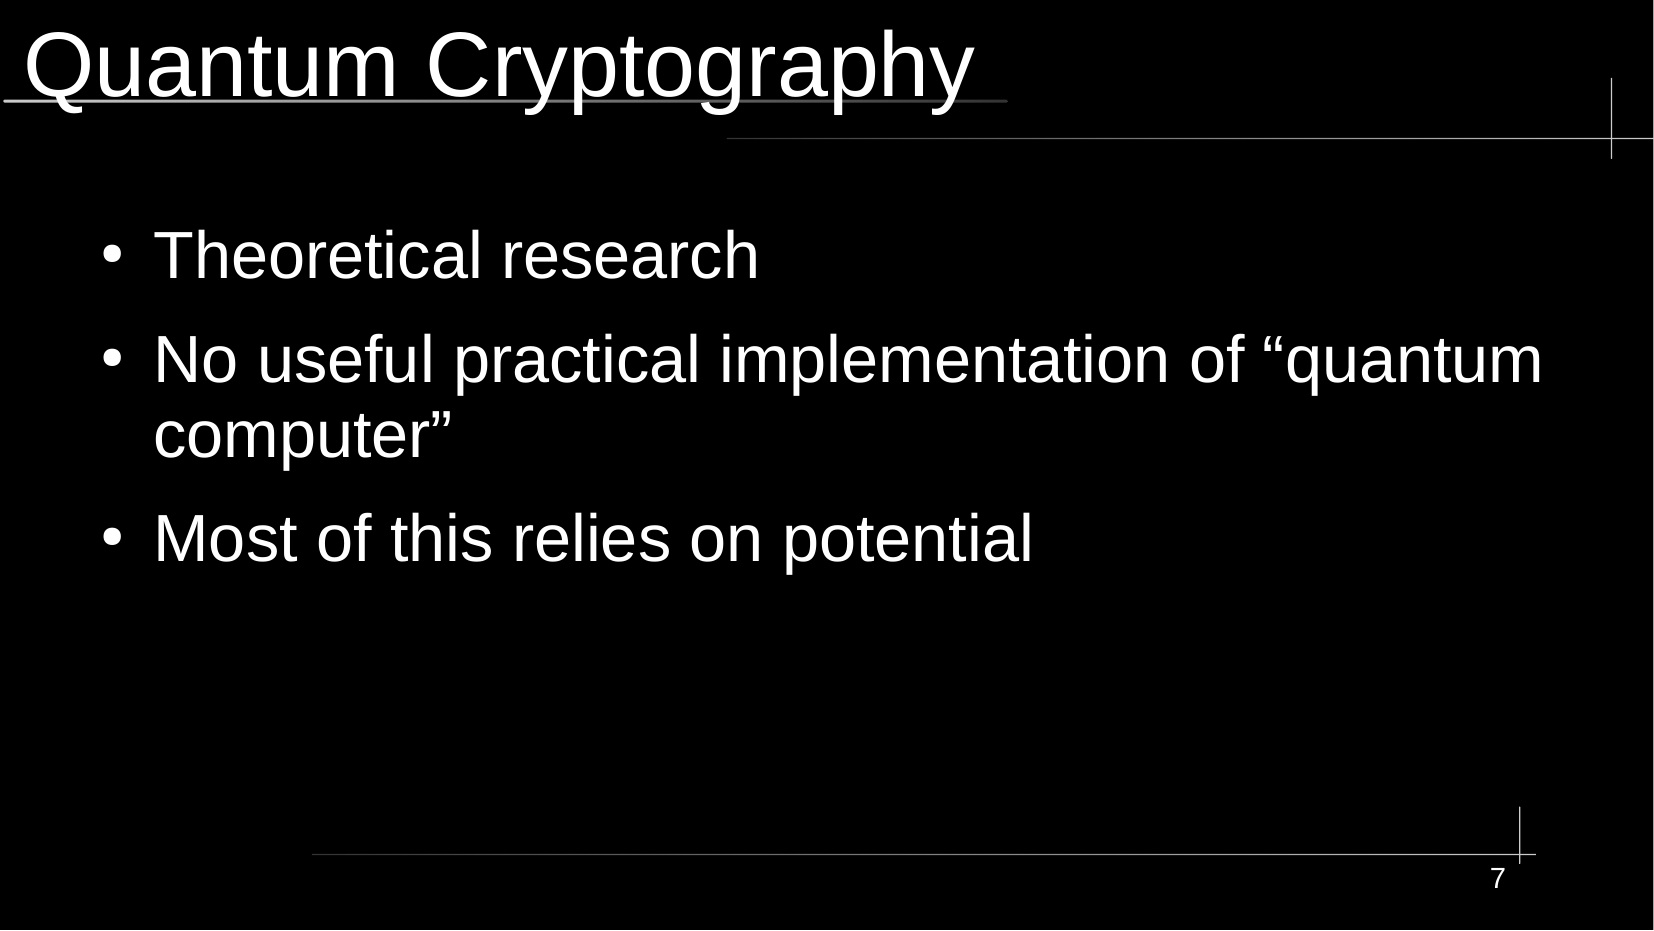

# Quantum Cryptography
Theoretical research
No useful practical implementation of “quantum computer”
Most of this relies on potential
7